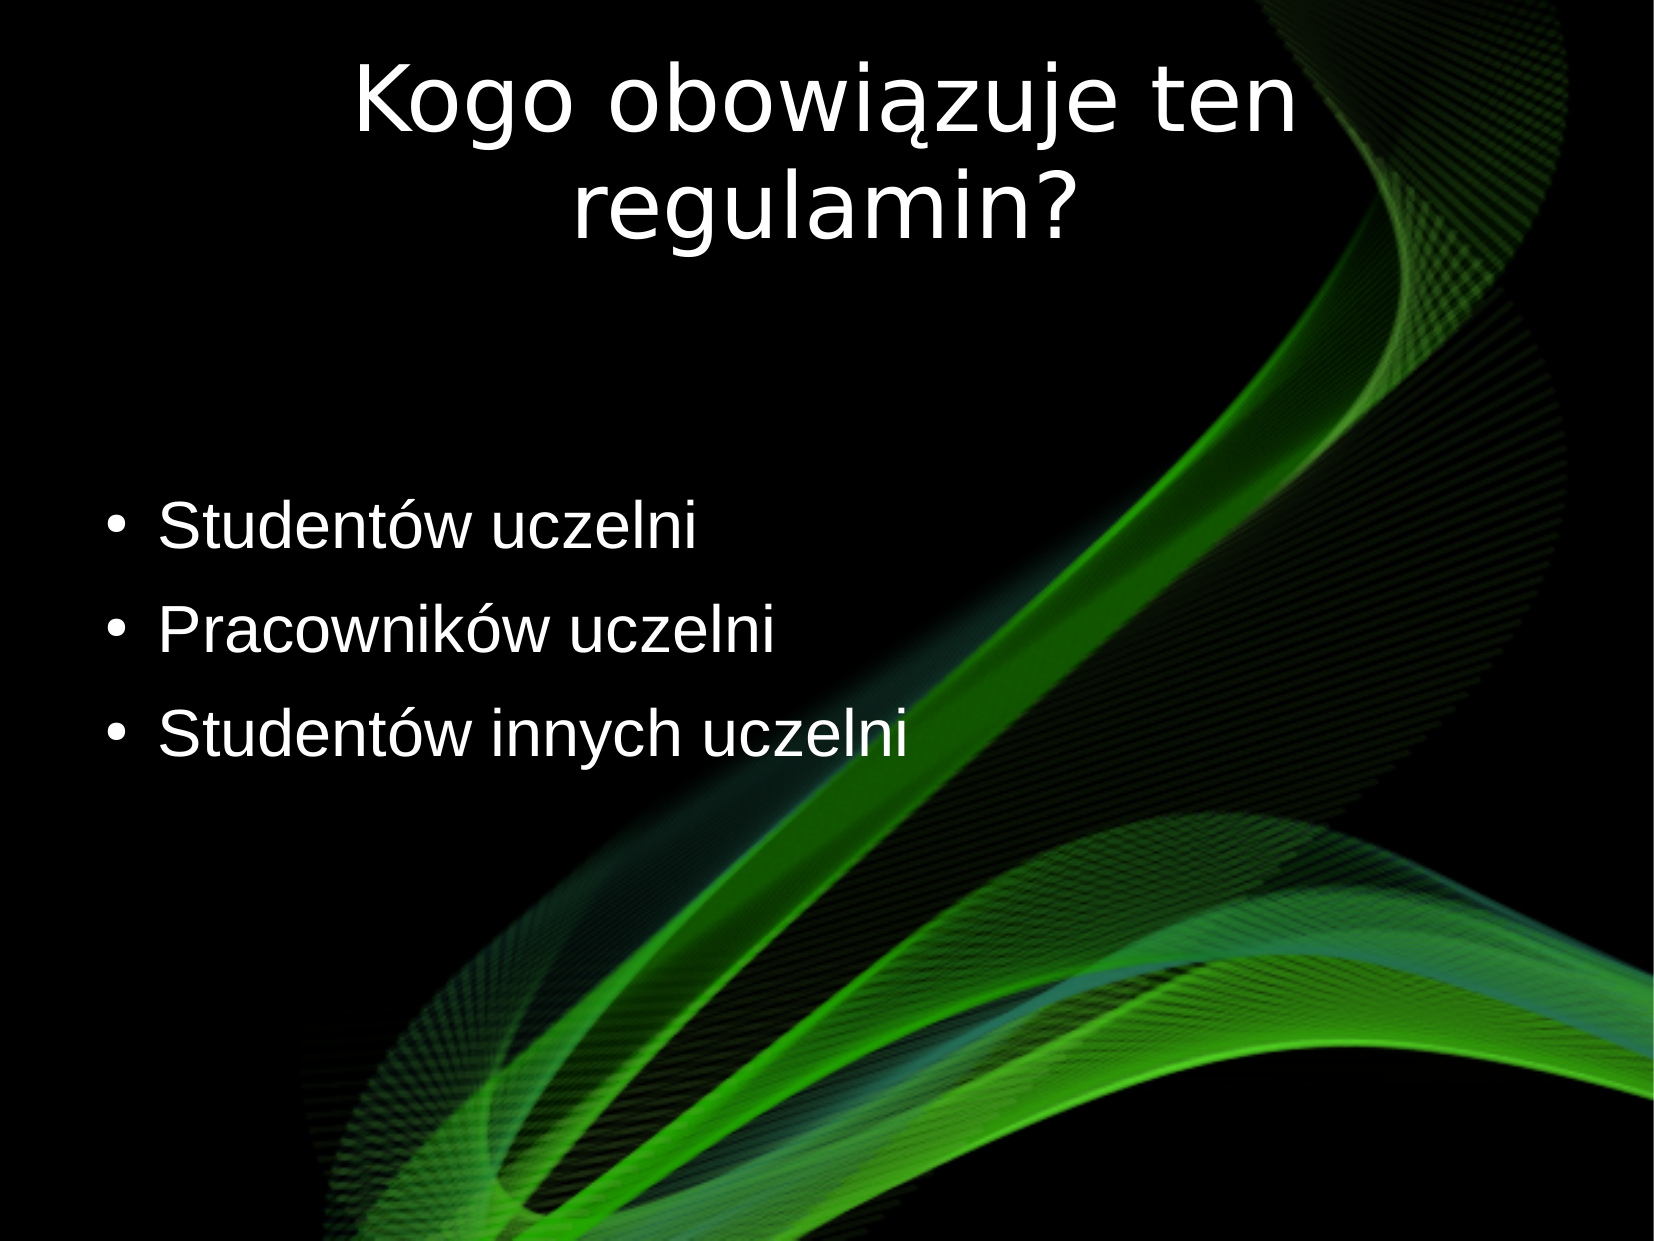

# Kogo obowiązuje ten regulamin?
Studentów uczelni
Pracowników uczelni
Studentów innych uczelni